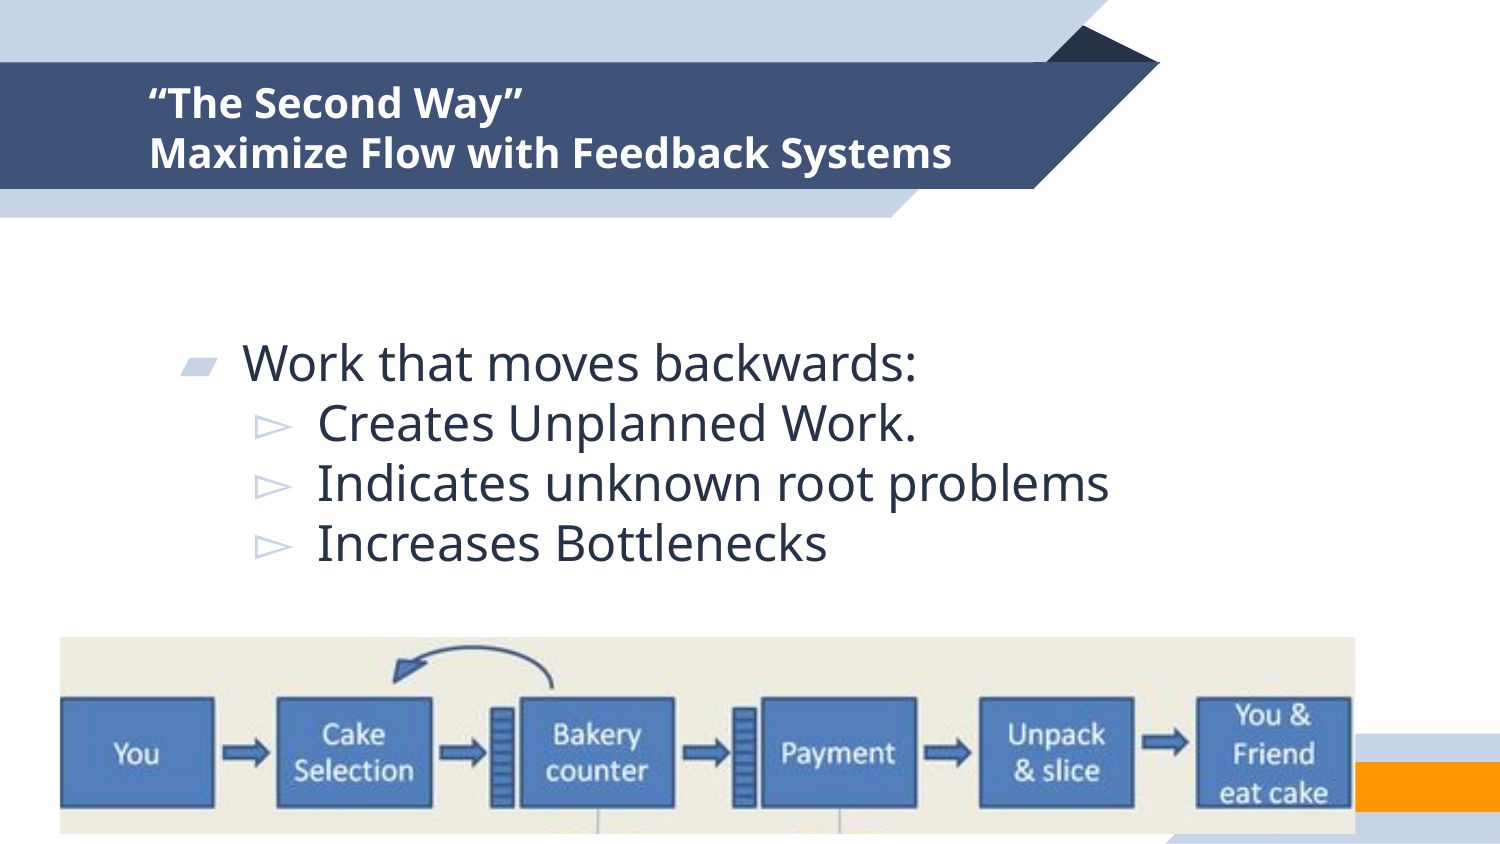

# “The Second Way” Maximize Flow with Feedback Systems
Work that moves backwards:
Creates Unplanned Work.
Indicates unknown root problems
Increases Bottlenecks